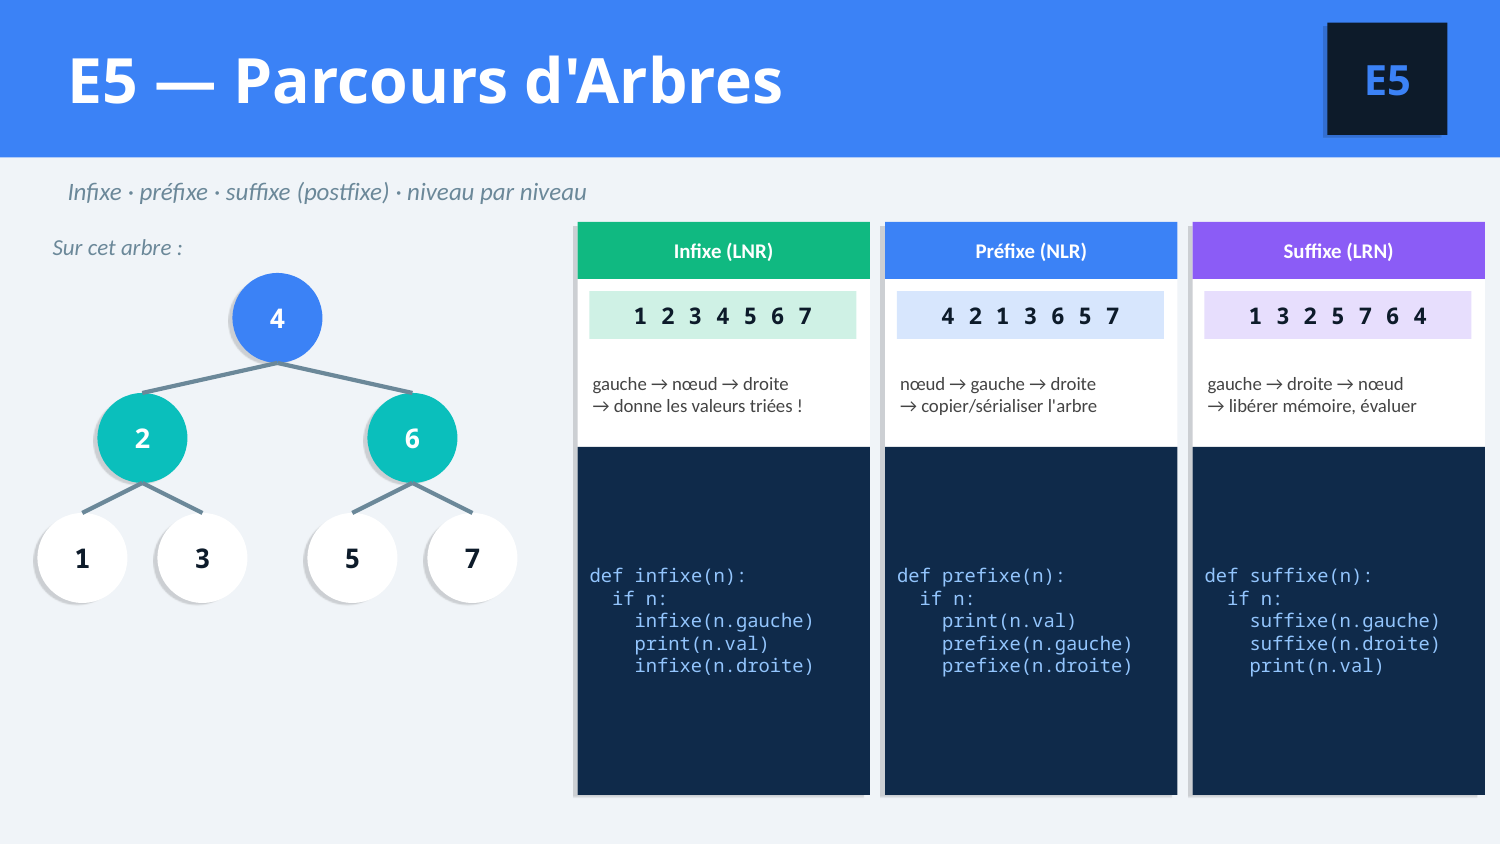

E5 — Parcours d'Arbres
E5
Infixe · préfixe · suffixe (postfixe) · niveau par niveau
Infixe (LNR)
Préfixe (NLR)
Suffixe (LRN)
Sur cet arbre :
4
1 2 3 4 5 6 7
4 2 1 3 6 5 7
1 3 2 5 7 6 4
gauche → nœud → droite
→ donne les valeurs triées !
nœud → gauche → droite
→ copier/sérialiser l'arbre
gauche → droite → nœud
→ libérer mémoire, évaluer
2
6
def infixe(n):
 if n:
 infixe(n.gauche)
 print(n.val)
 infixe(n.droite)
def prefixe(n):
 if n:
 print(n.val)
 prefixe(n.gauche)
 prefixe(n.droite)
def suffixe(n):
 if n:
 suffixe(n.gauche)
 suffixe(n.droite)
 print(n.val)
1
3
5
7